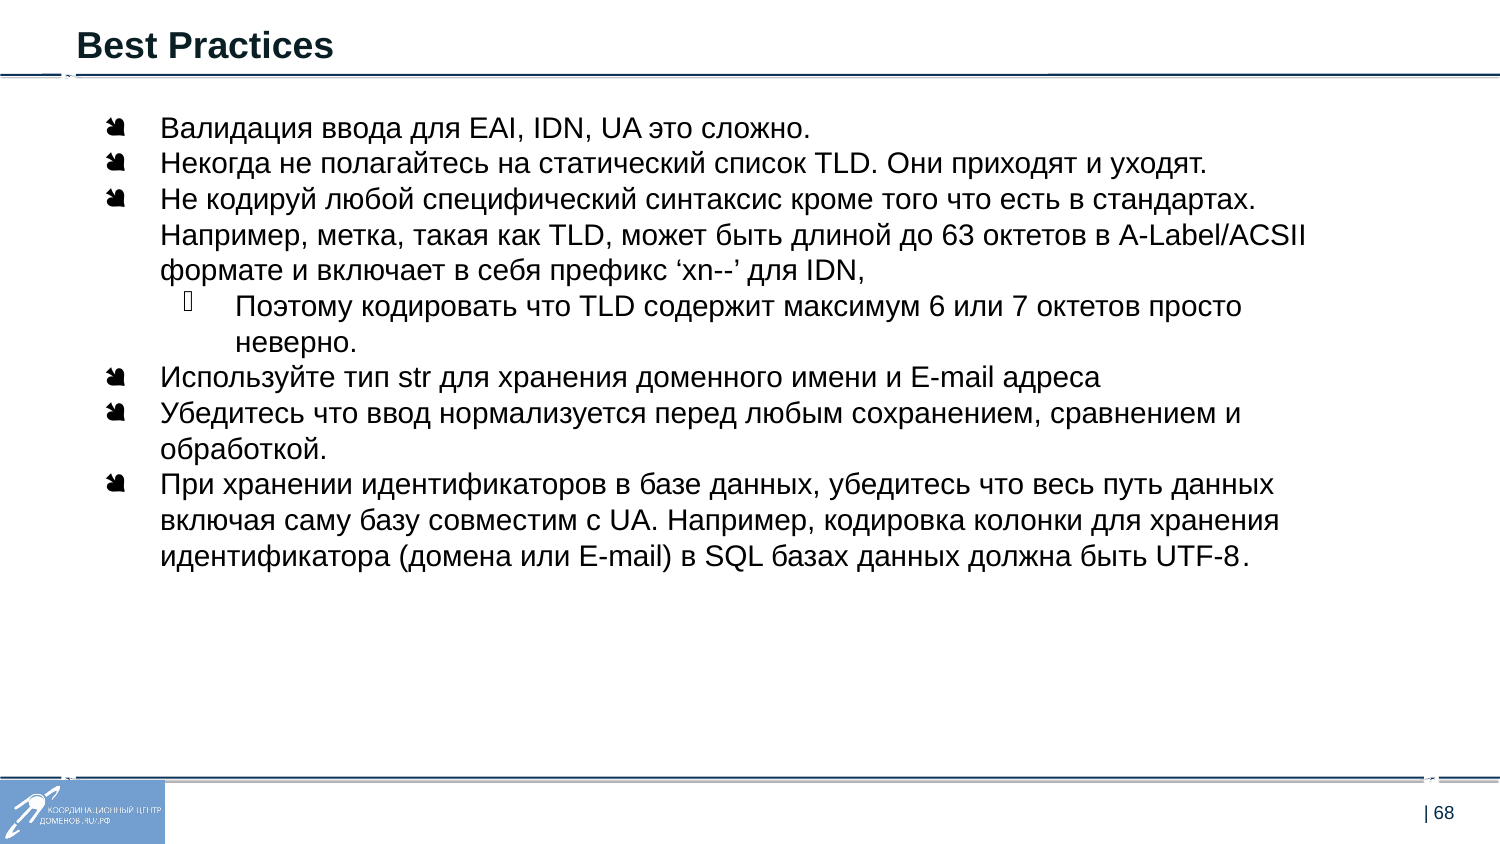

# Best Practices
Валидация ввода для EAI, IDN, UA это сложно.
Некогда не полагайтесь на статический список TLD. Они приходят и уходят.
Не кодируй любой специфический синтаксис кроме того что есть в стандартах. Например, метка, такая как TLD, может быть длиной до 63 октетов в A-Label/ACSII формате и включает в себя префикс ‘xn--’ для IDN,
Поэтому кодировать что TLD содержит максимум 6 или 7 октетов просто неверно.
Используйте тип str для хранения доменного имени и E-mail адреса
Убедитесь что ввод нормализуется перед любым сохранением, сравнением и обработкой.
При хранении идентификаторов в базе данных, убедитесь что весь путь данных включая саму базу совместим с UA. Например, кодировка колонки для хранения идентификатора (домена или E-mail) в SQL базах данных должна быть UTF-8.